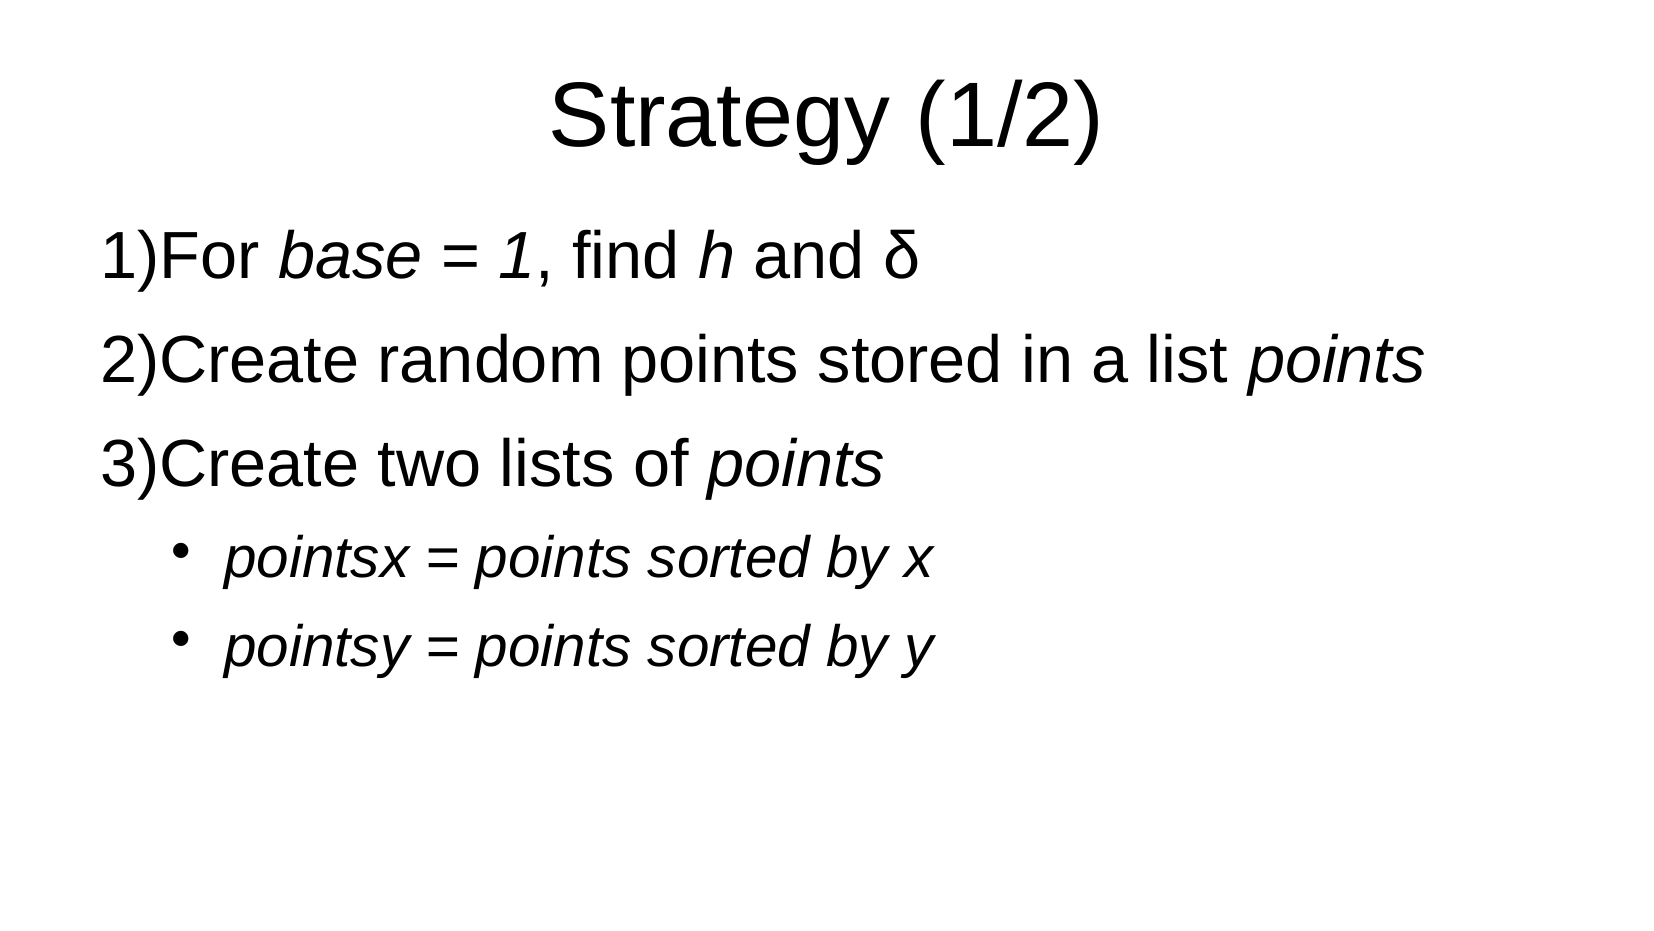

# Strategy (1/2)
For base = 1, find h and δ
Create random points stored in a list points
Create two lists of points
pointsx = points sorted by x
pointsy = points sorted by y